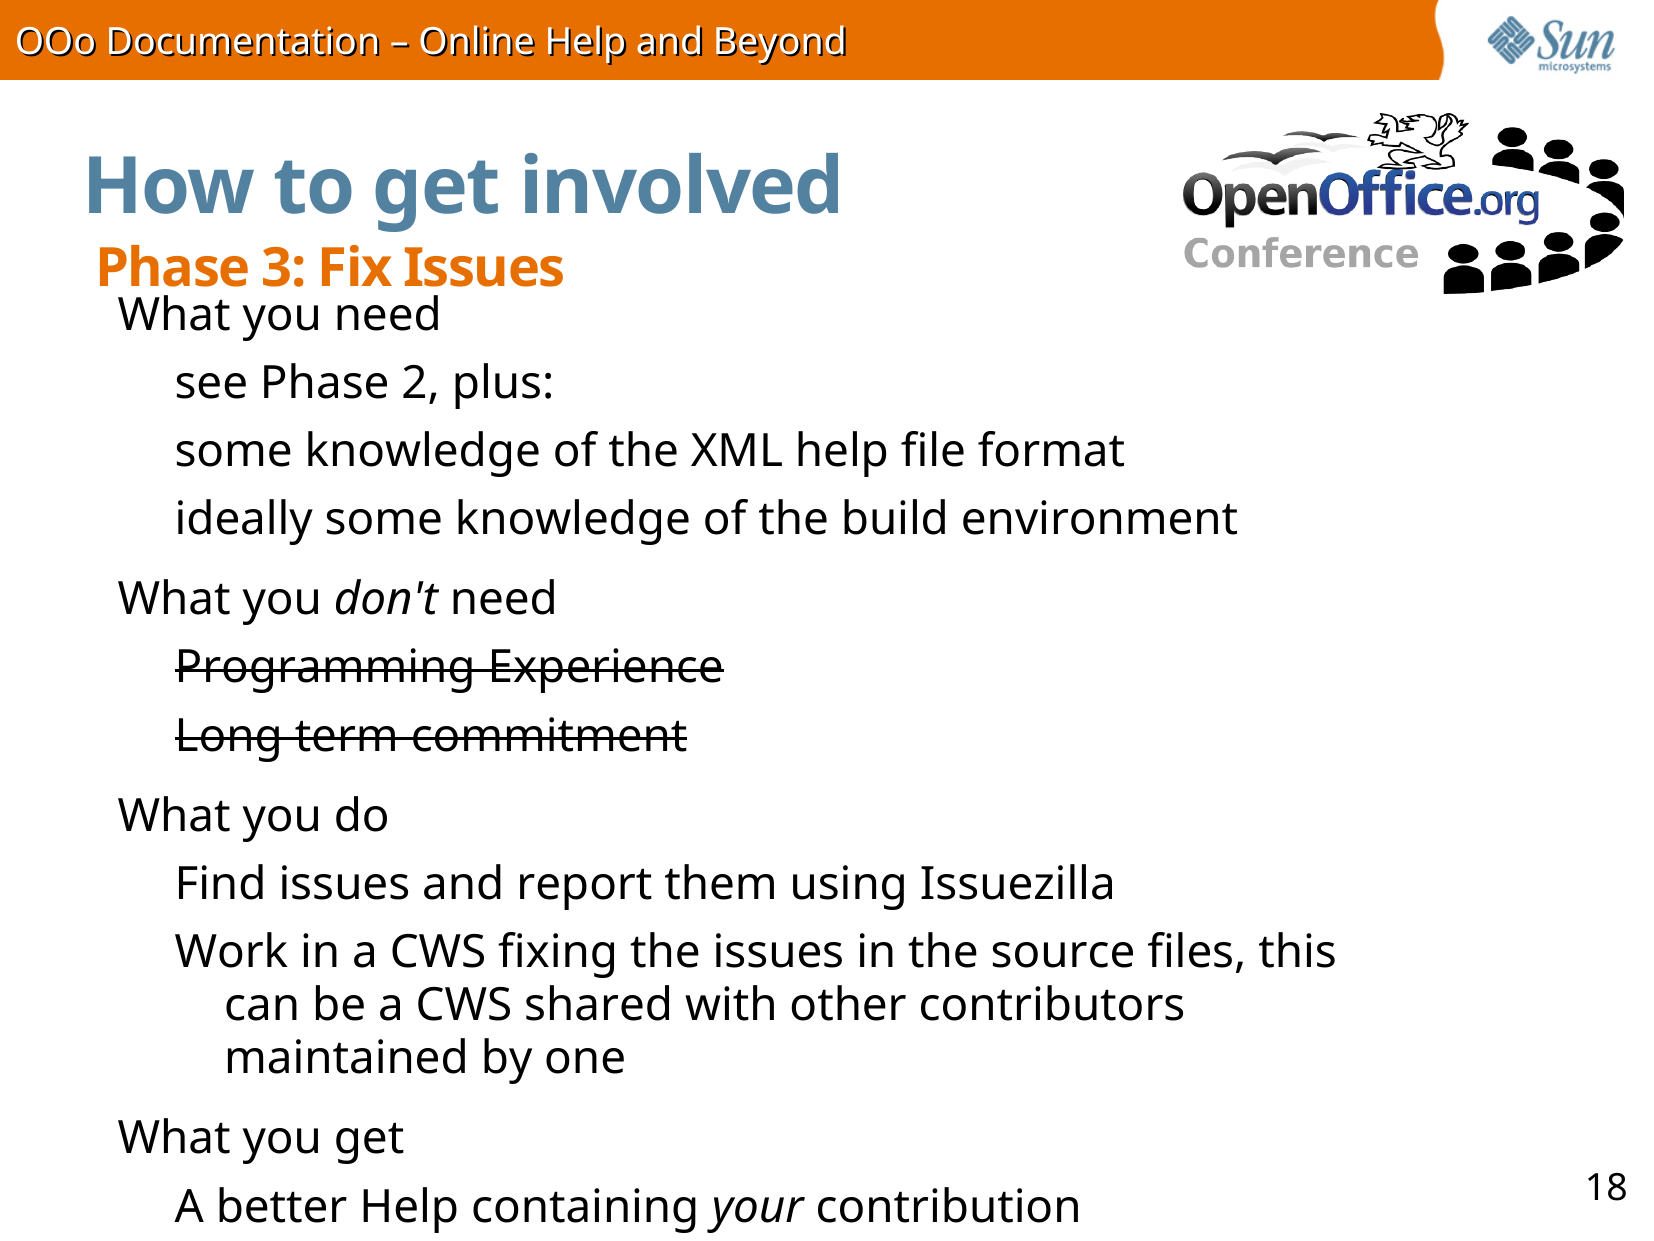

How to get involved
 Phase 3: Fix Issues
# What you need
see Phase 2, plus:
some knowledge of the XML help file format
ideally some knowledge of the build environment
What you don't need
Programming Experience
Long term commitment
What you do
Find issues and report them using Issuezilla
Work in a CWS fixing the issues in the source files, this can be a CWS shared with other contributors maintained by one
What you get
A better Help containing your contribution
We may start keeping a top 10 bug fixers list ;-)